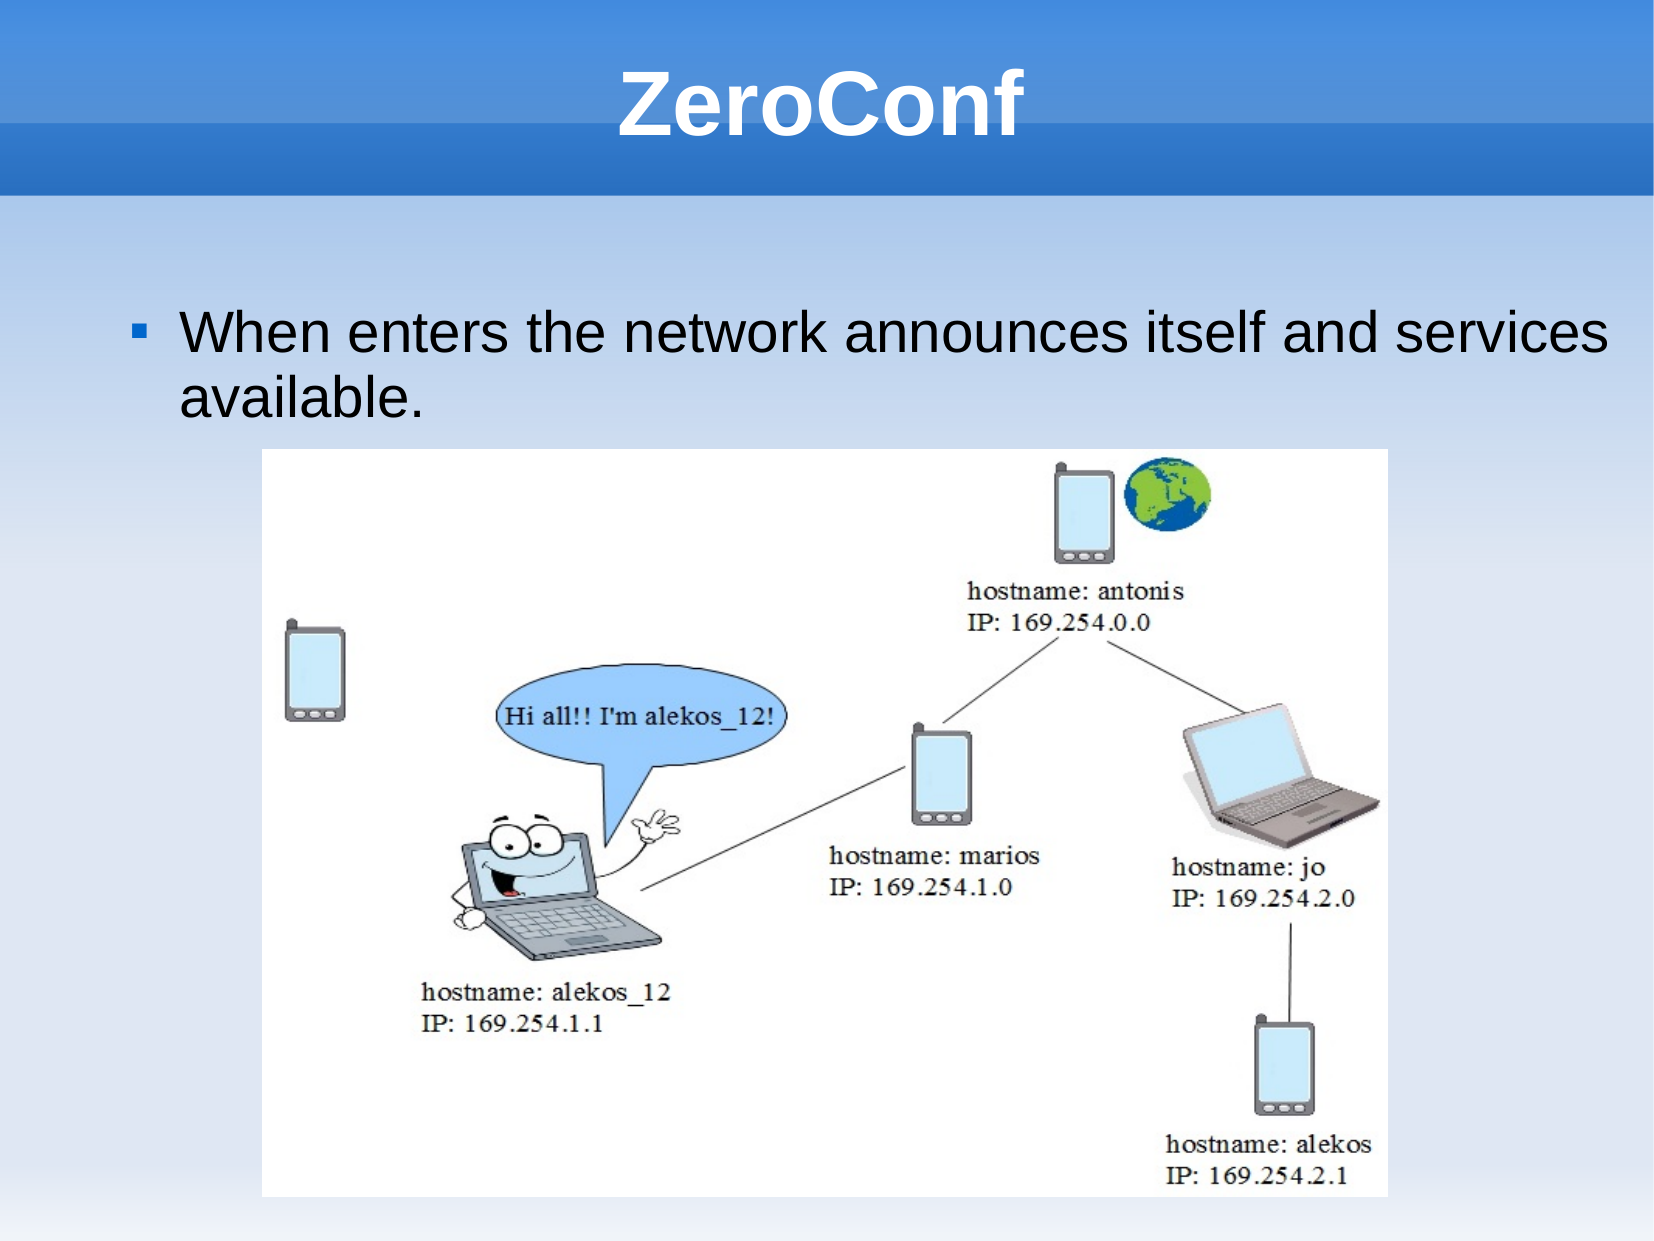

# ZeroConf
When enters the network announces itself and services available.